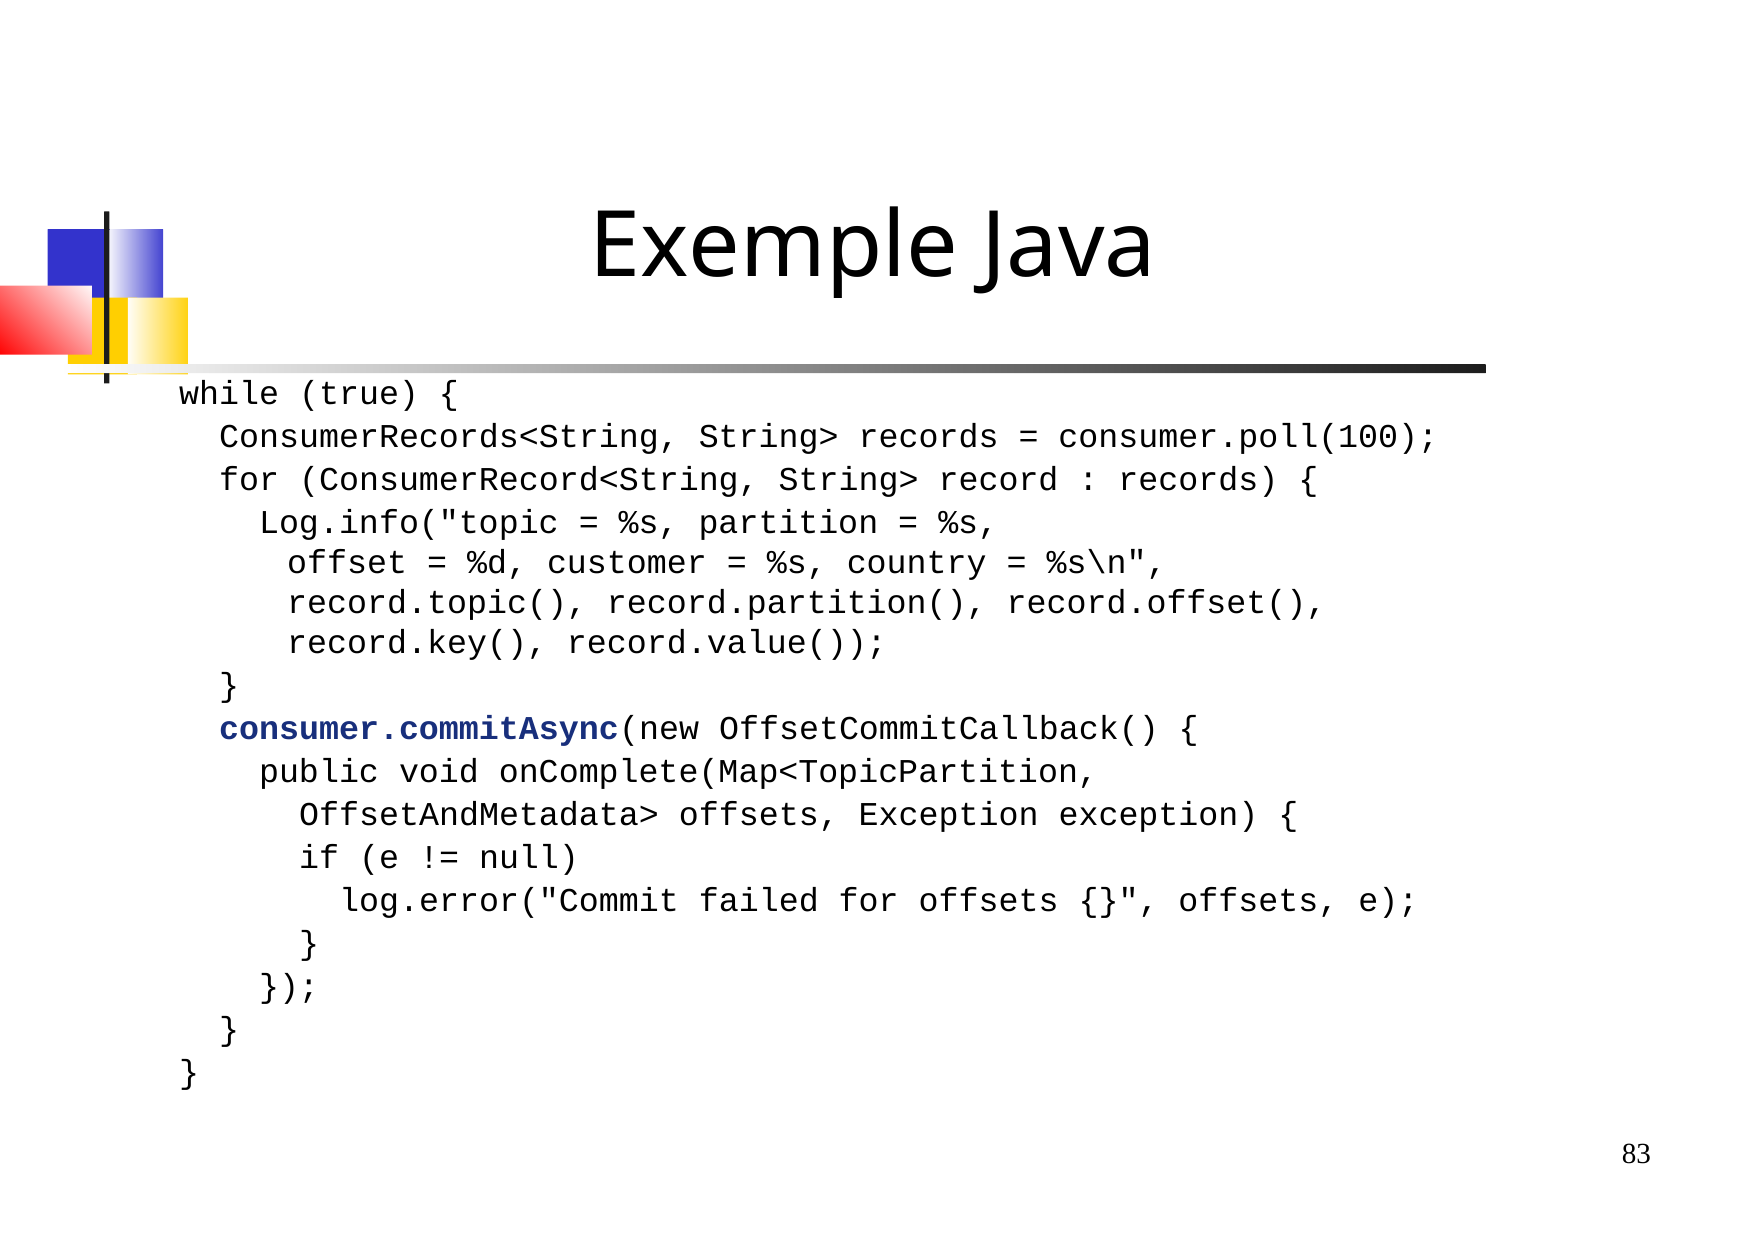

# Exemple Java
while (true) {
 ConsumerRecords<String, String> records = consumer.poll(100);
 for (ConsumerRecord<String, String> record : records) {
 Log.info("topic = %s, partition = %s,
 offset = %d, customer = %s, country = %s\n",
 record.topic(), record.partition(), record.offset(),
 record.key(), record.value());
 }
 consumer.commitAsync(new OffsetCommitCallback() {
 public void onComplete(Map<TopicPartition,
 OffsetAndMetadata> offsets, Exception exception) {
 if (e != null)
 log.error("Commit failed for offsets {}", offsets, e);
 }
 });
 }
}